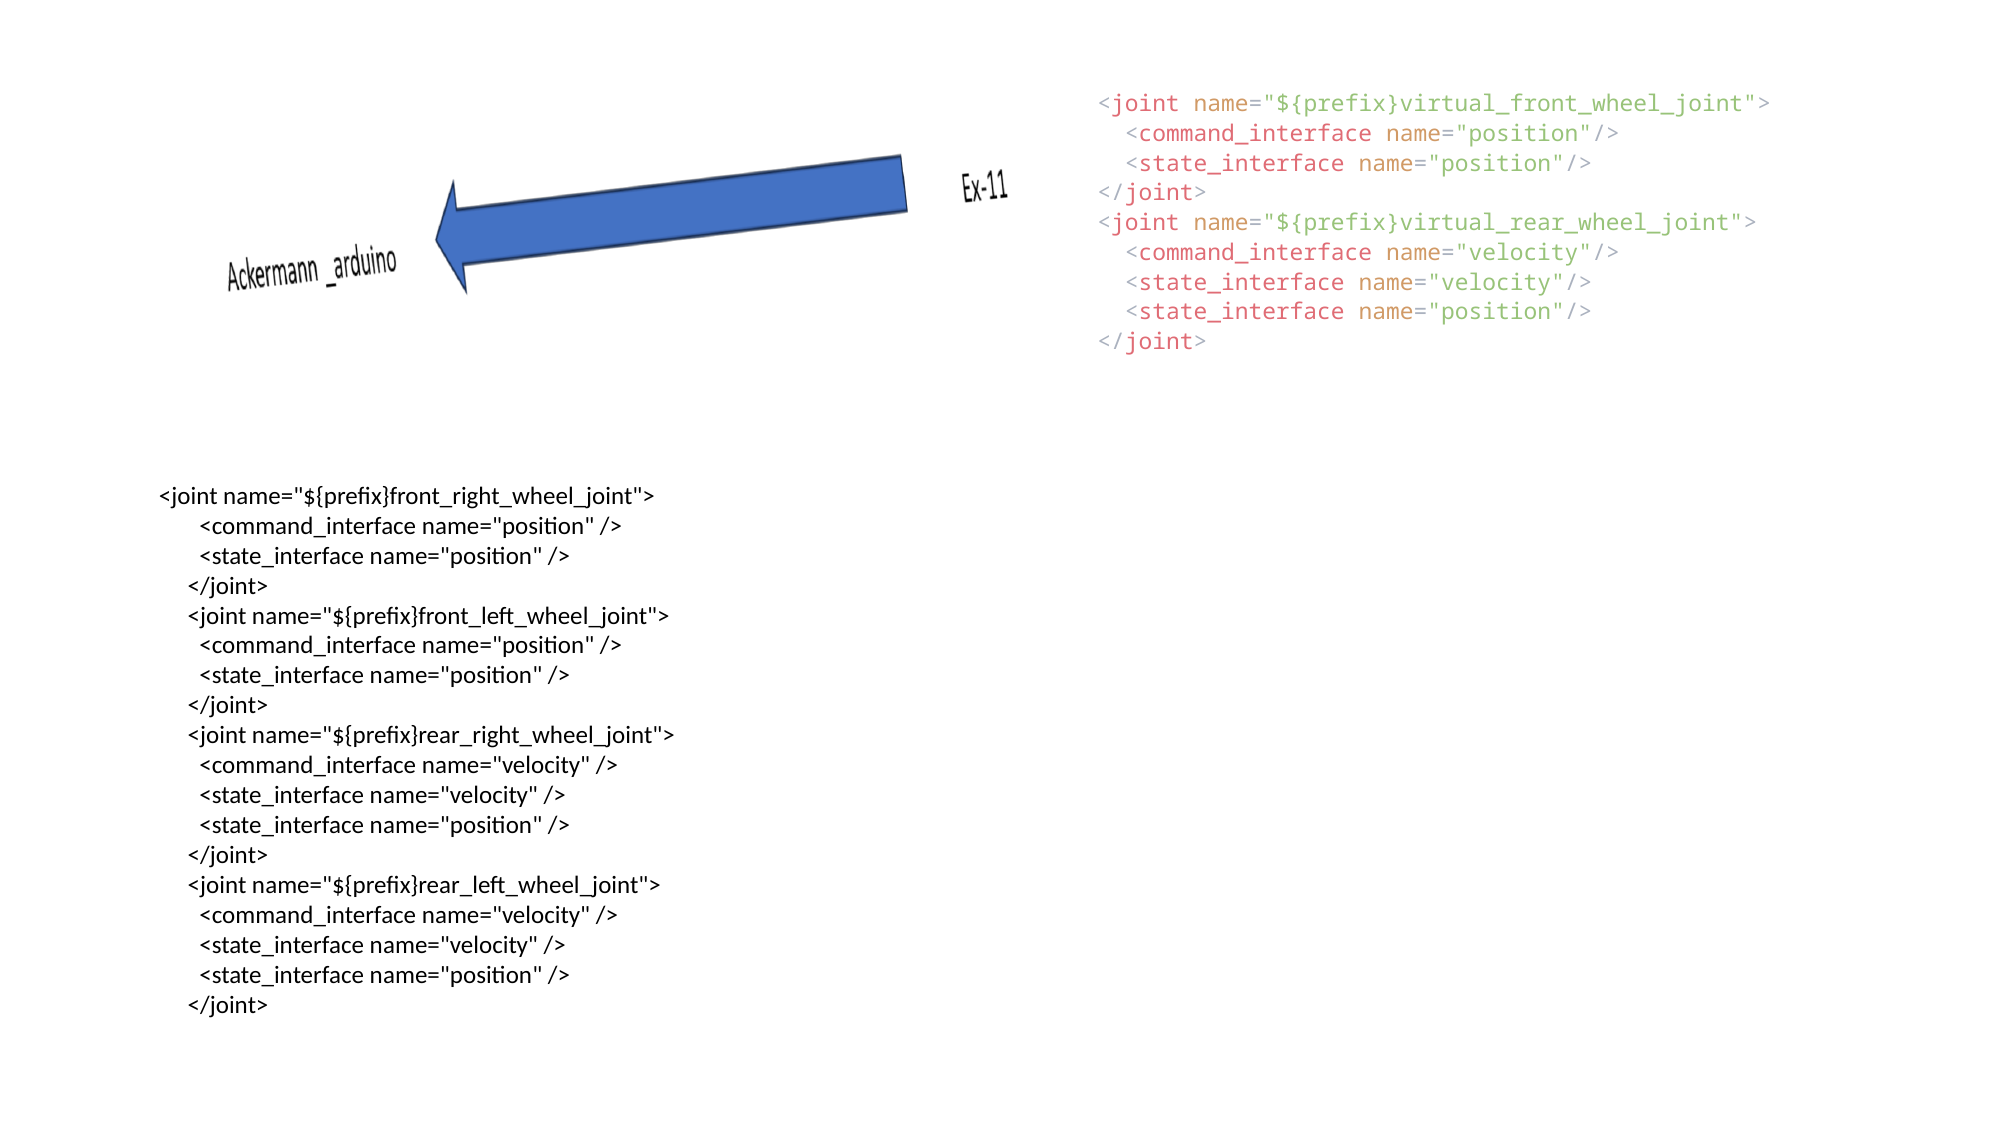

<joint name="${prefix}virtual_front_wheel_joint">
        <command_interface name="position"/>
        <state_interface name="position"/>
      </joint>
      <joint name="${prefix}virtual_rear_wheel_joint">
        <command_interface name="velocity"/>
        <state_interface name="velocity"/>
        <state_interface name="position"/>
      </joint>
 <joint name="${prefix}front_right_wheel_joint">
 <command_interface name="position" />
 <state_interface name="position" />
 </joint>
 <joint name="${prefix}front_left_wheel_joint">
 <command_interface name="position" />
 <state_interface name="position" />
 </joint>
 <joint name="${prefix}rear_right_wheel_joint">
 <command_interface name="velocity" />
 <state_interface name="velocity" />
 <state_interface name="position" />
 </joint>
 <joint name="${prefix}rear_left_wheel_joint">
 <command_interface name="velocity" />
 <state_interface name="velocity" />
 <state_interface name="position" />
 </joint>